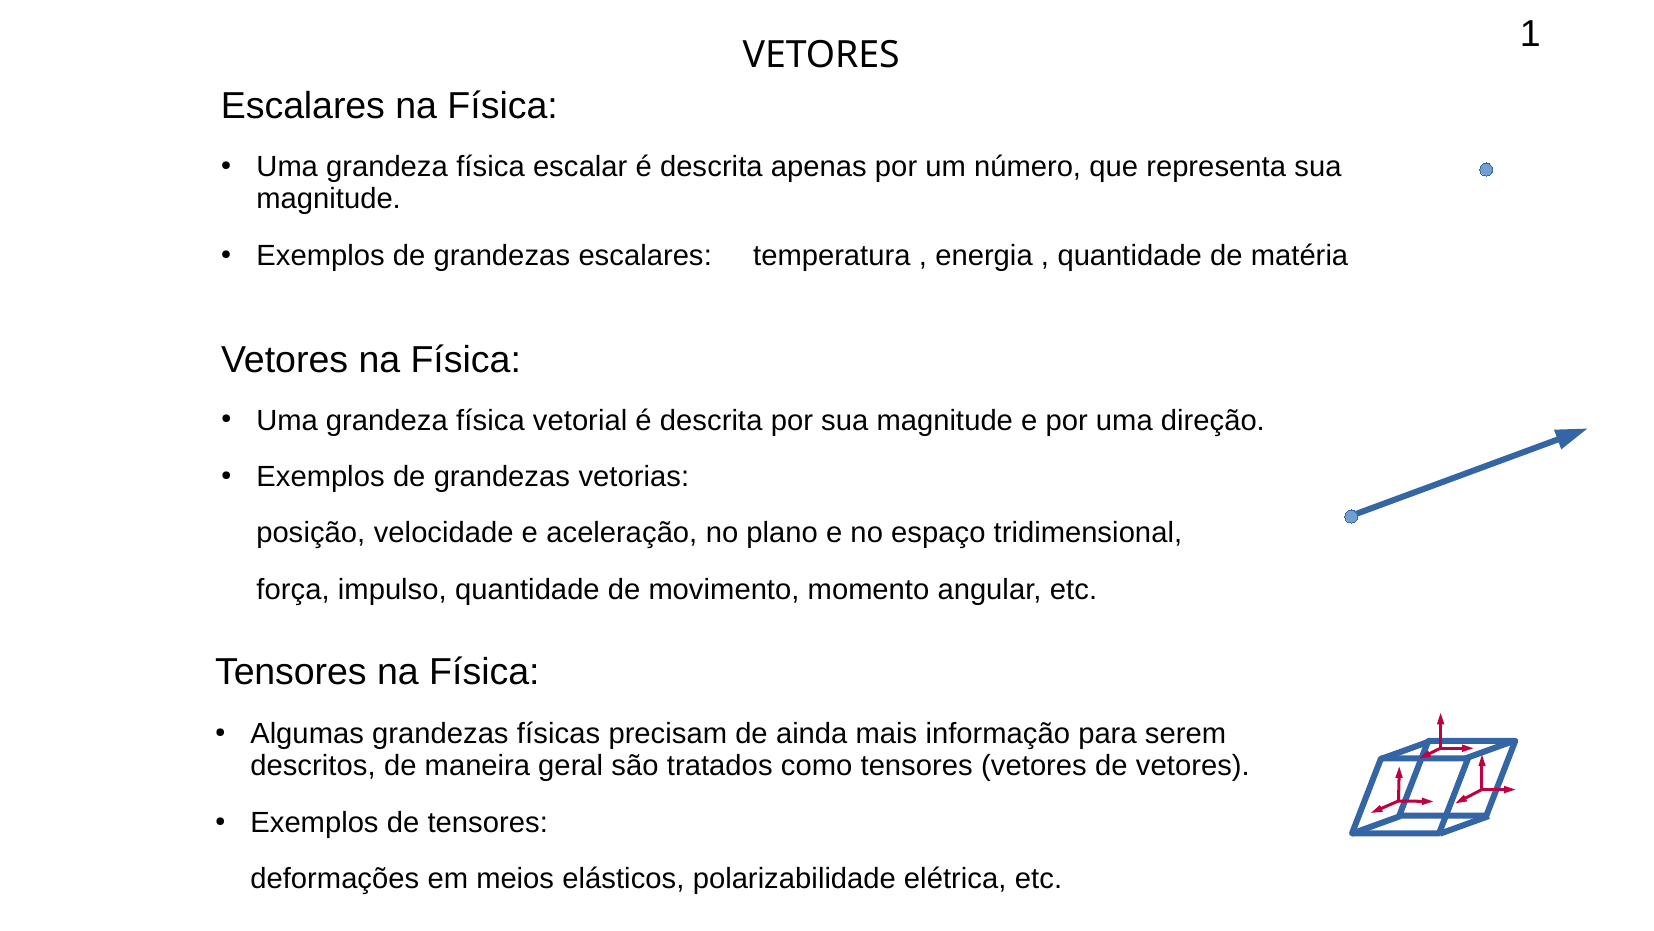

VETORES
Escalares na Física:
Uma grandeza física escalar é descrita apenas por um número, que representa sua magnitude.
Exemplos de grandezas escalares: temperatura , energia , quantidade de matéria
Vetores na Física:
Uma grandeza física vetorial é descrita por sua magnitude e por uma direção.
Exemplos de grandezas vetorias:
posição, velocidade e aceleração, no plano e no espaço tridimensional,
força, impulso, quantidade de movimento, momento angular, etc.
Tensores na Física:
Algumas grandezas físicas precisam de ainda mais informação para serem descritos, de maneira geral são tratados como tensores (vetores de vetores).
Exemplos de tensores:
deformações em meios elásticos, polarizabilidade elétrica, etc.